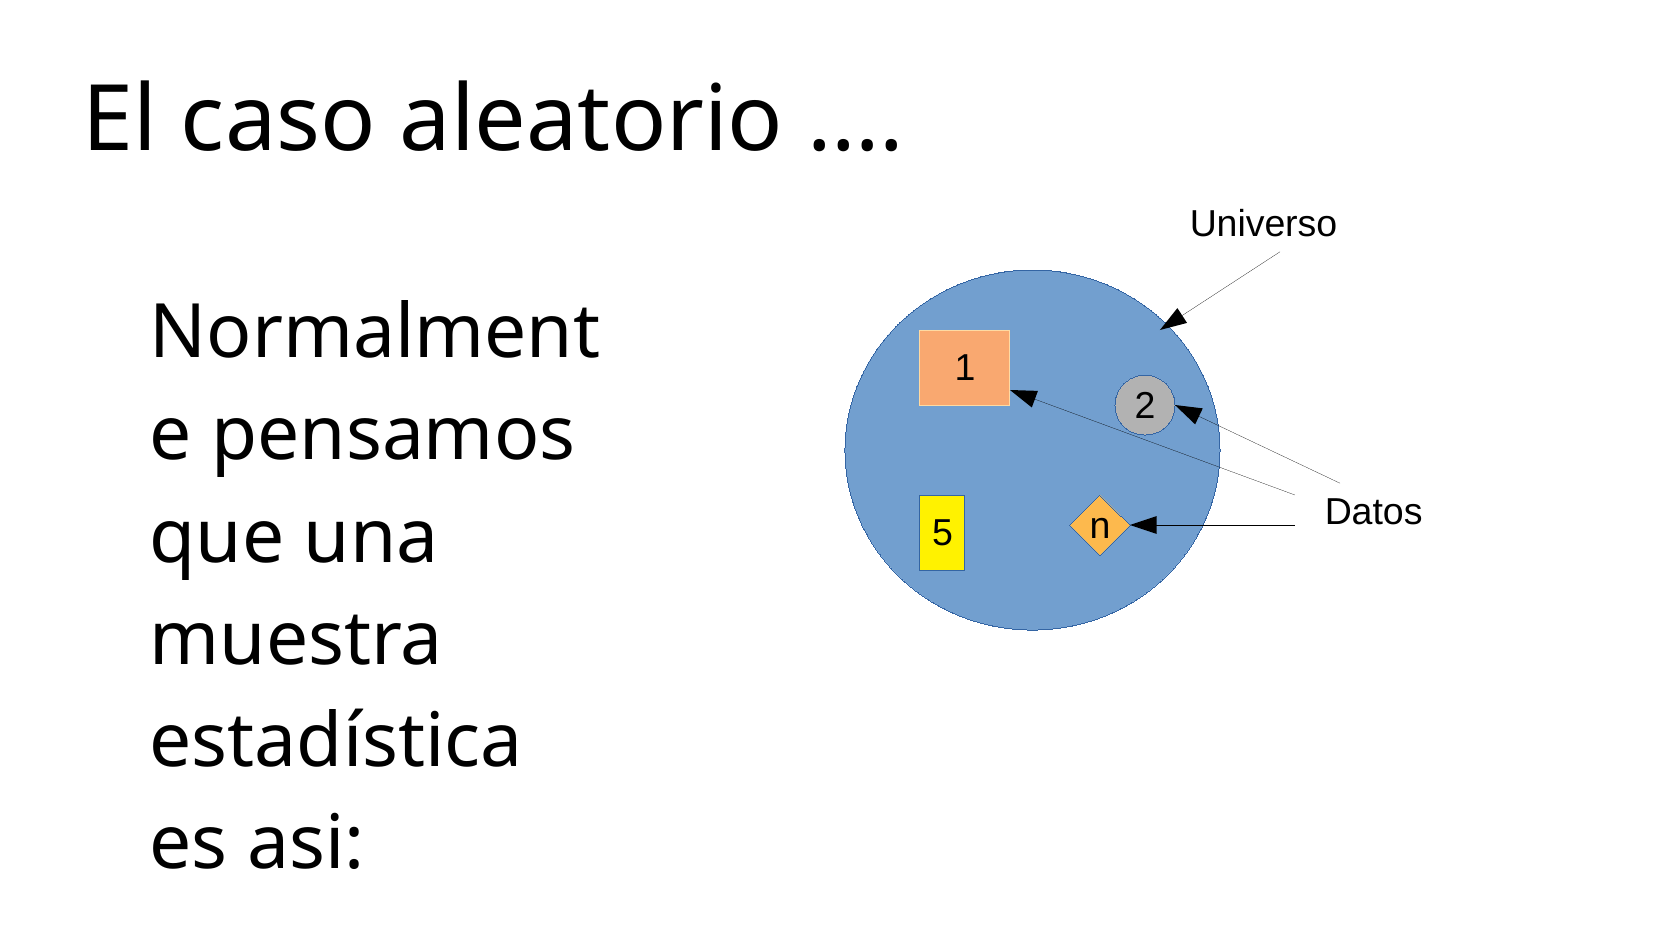

# El caso aleatorio ….
Universo
Normalmente pensamos que una muestra estadística es asi:
1
2
Datos
5
n